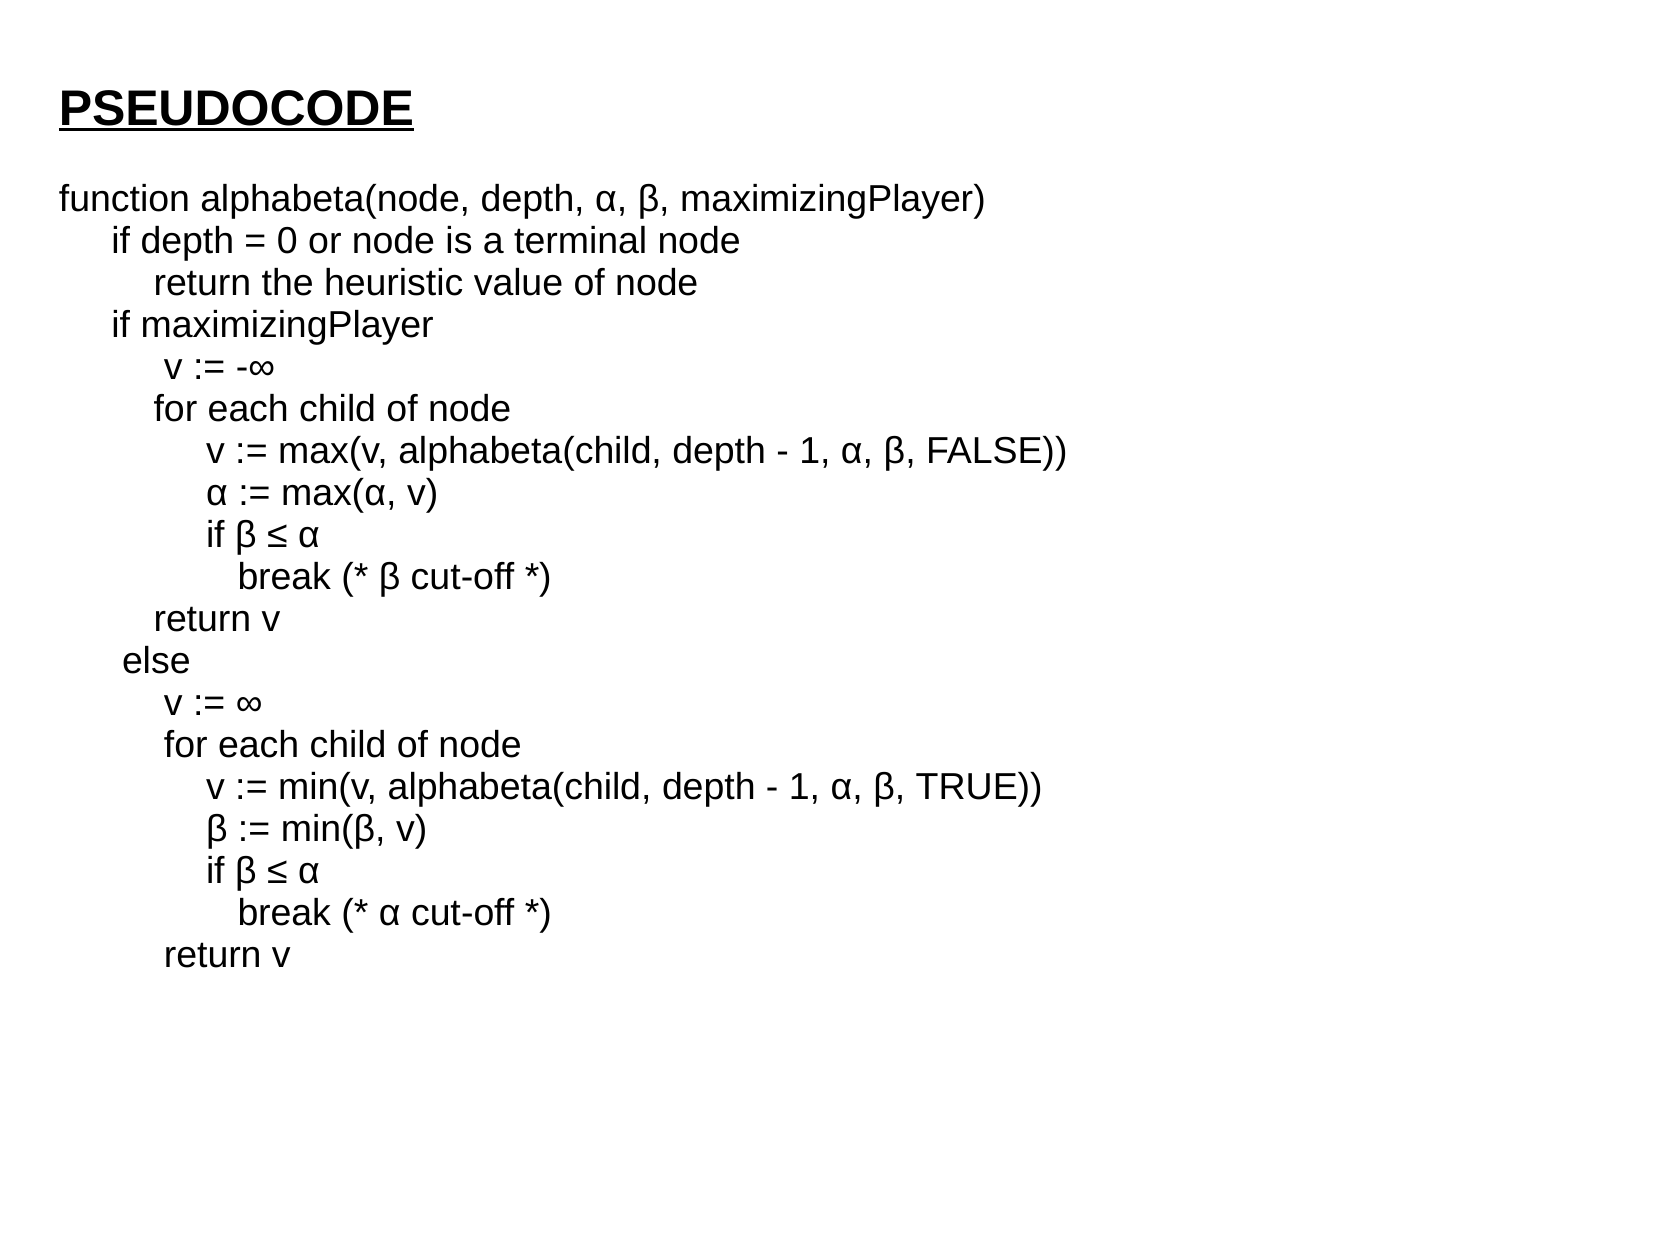

# PSEUDOCODE
function alphabeta(node, depth, α, β, maximizingPlayer)
 if depth = 0 or node is a terminal node
 return the heuristic value of node
 if maximizingPlayer
 v := -∞
 for each child of node
 v := max(v, alphabeta(child, depth - 1, α, β, FALSE))
 α := max(α, v)
 if β ≤ α
 break (* β cut-off *)
 return v
 else
 v := ∞
 for each child of node
 v := min(v, alphabeta(child, depth - 1, α, β, TRUE))
 β := min(β, v)
 if β ≤ α
 break (* α cut-off *)
 return v